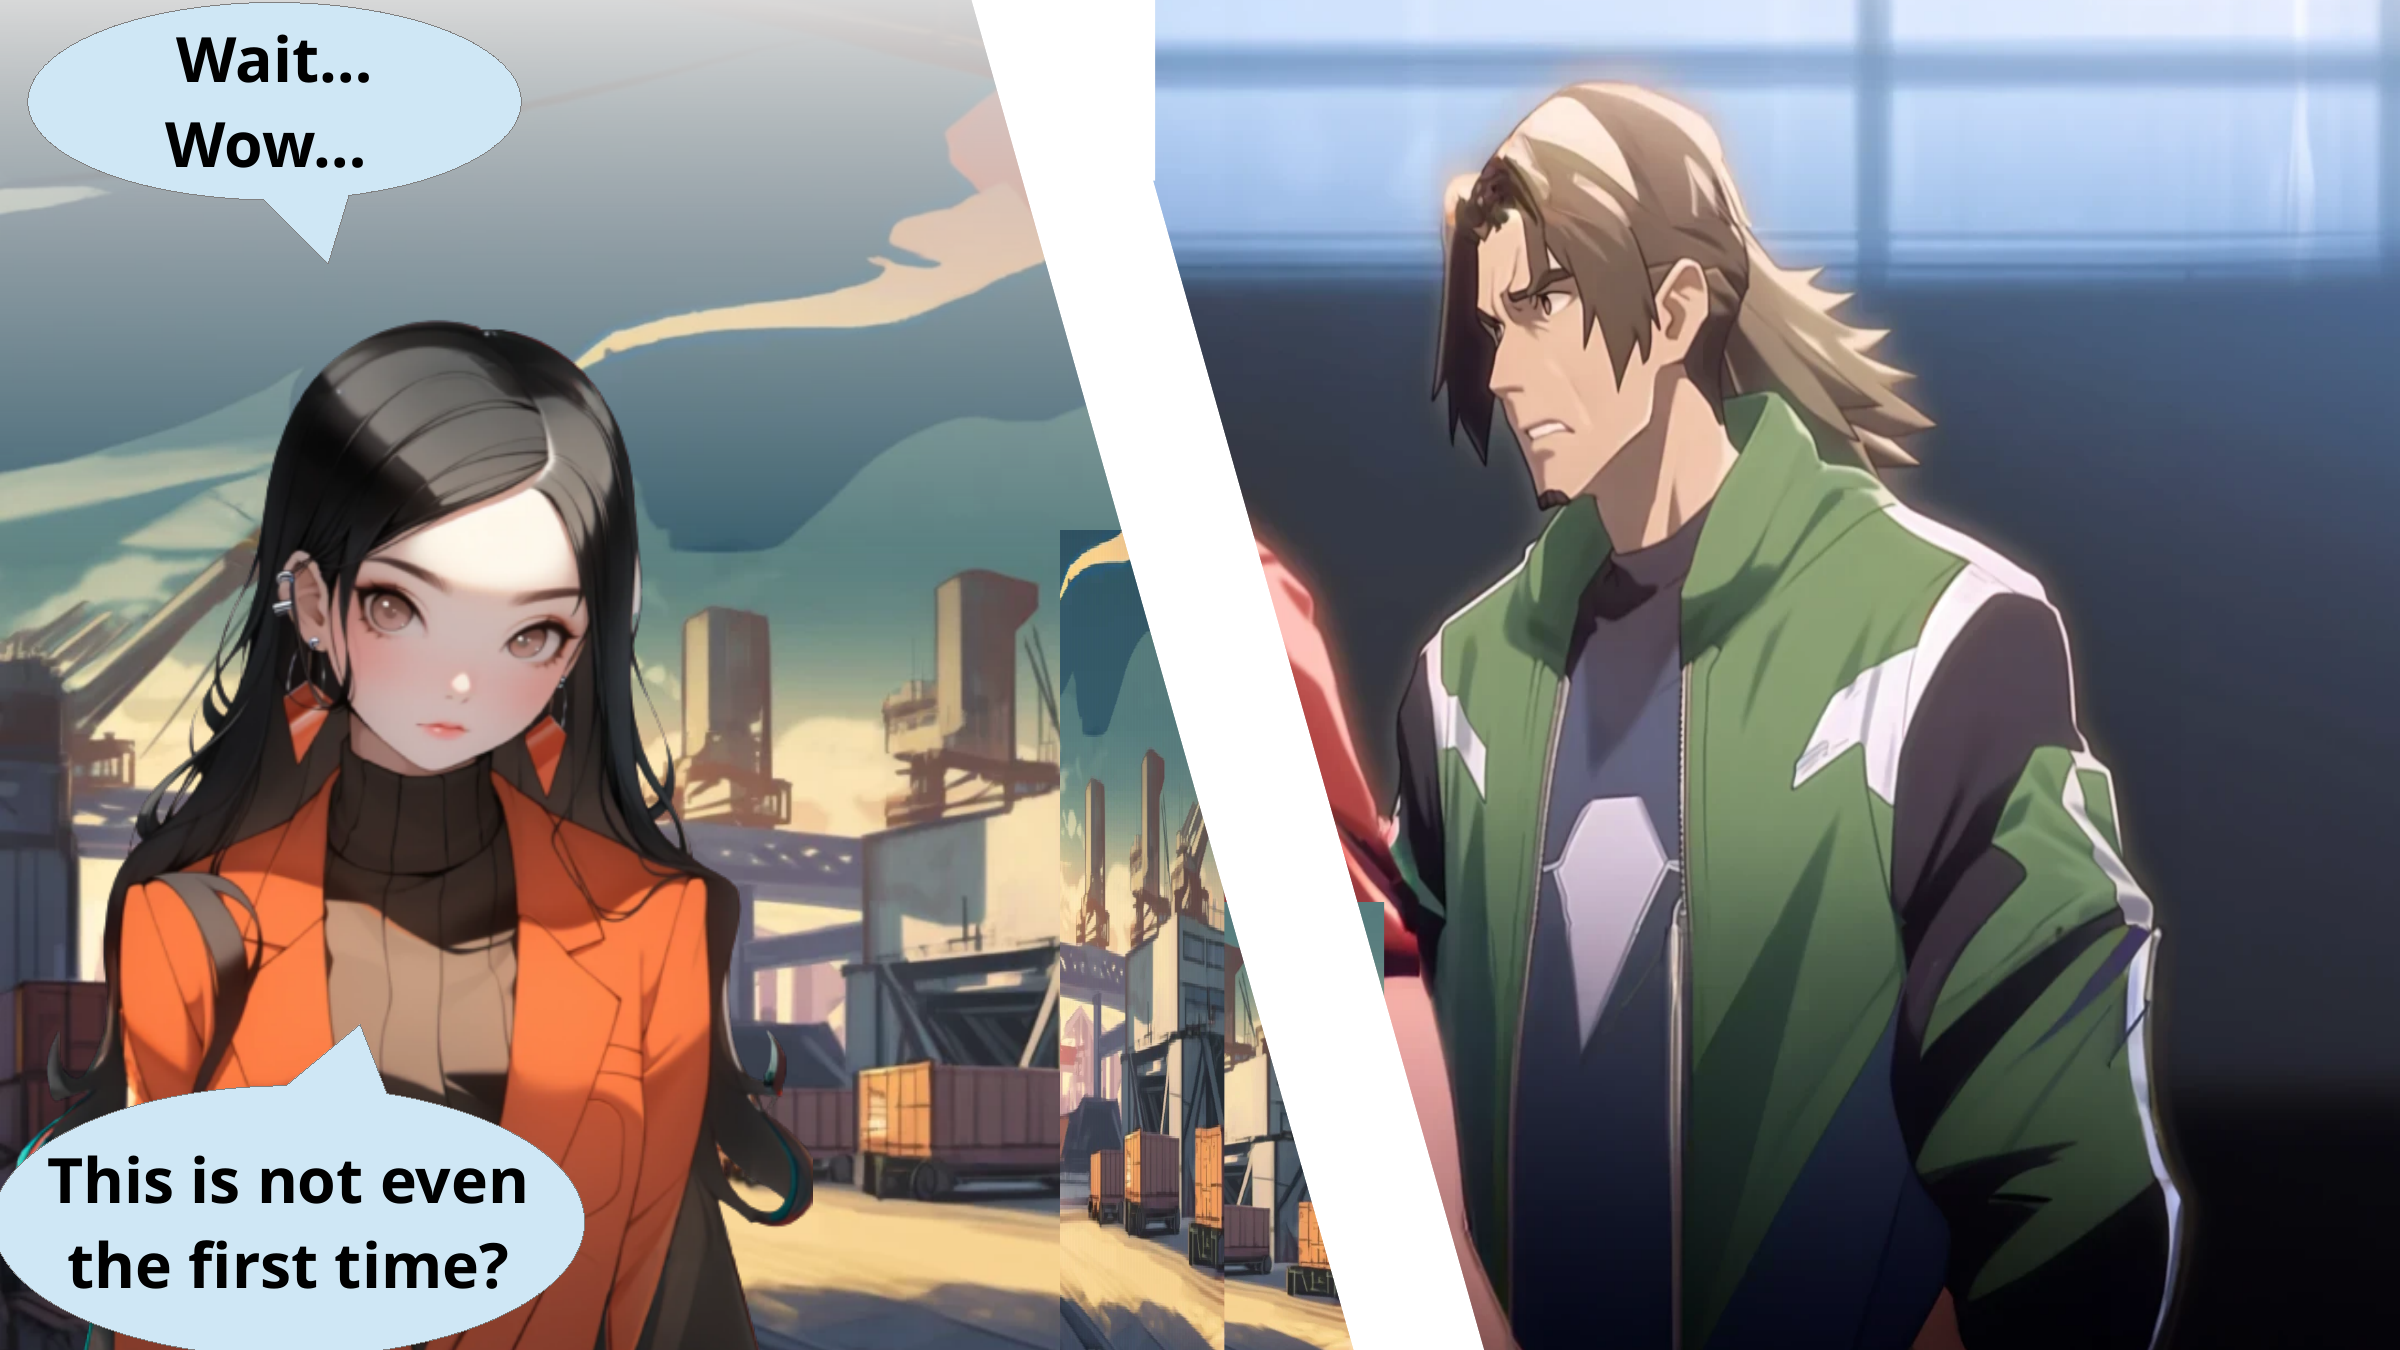

Wait…
Wow…
This is not even
the first time?